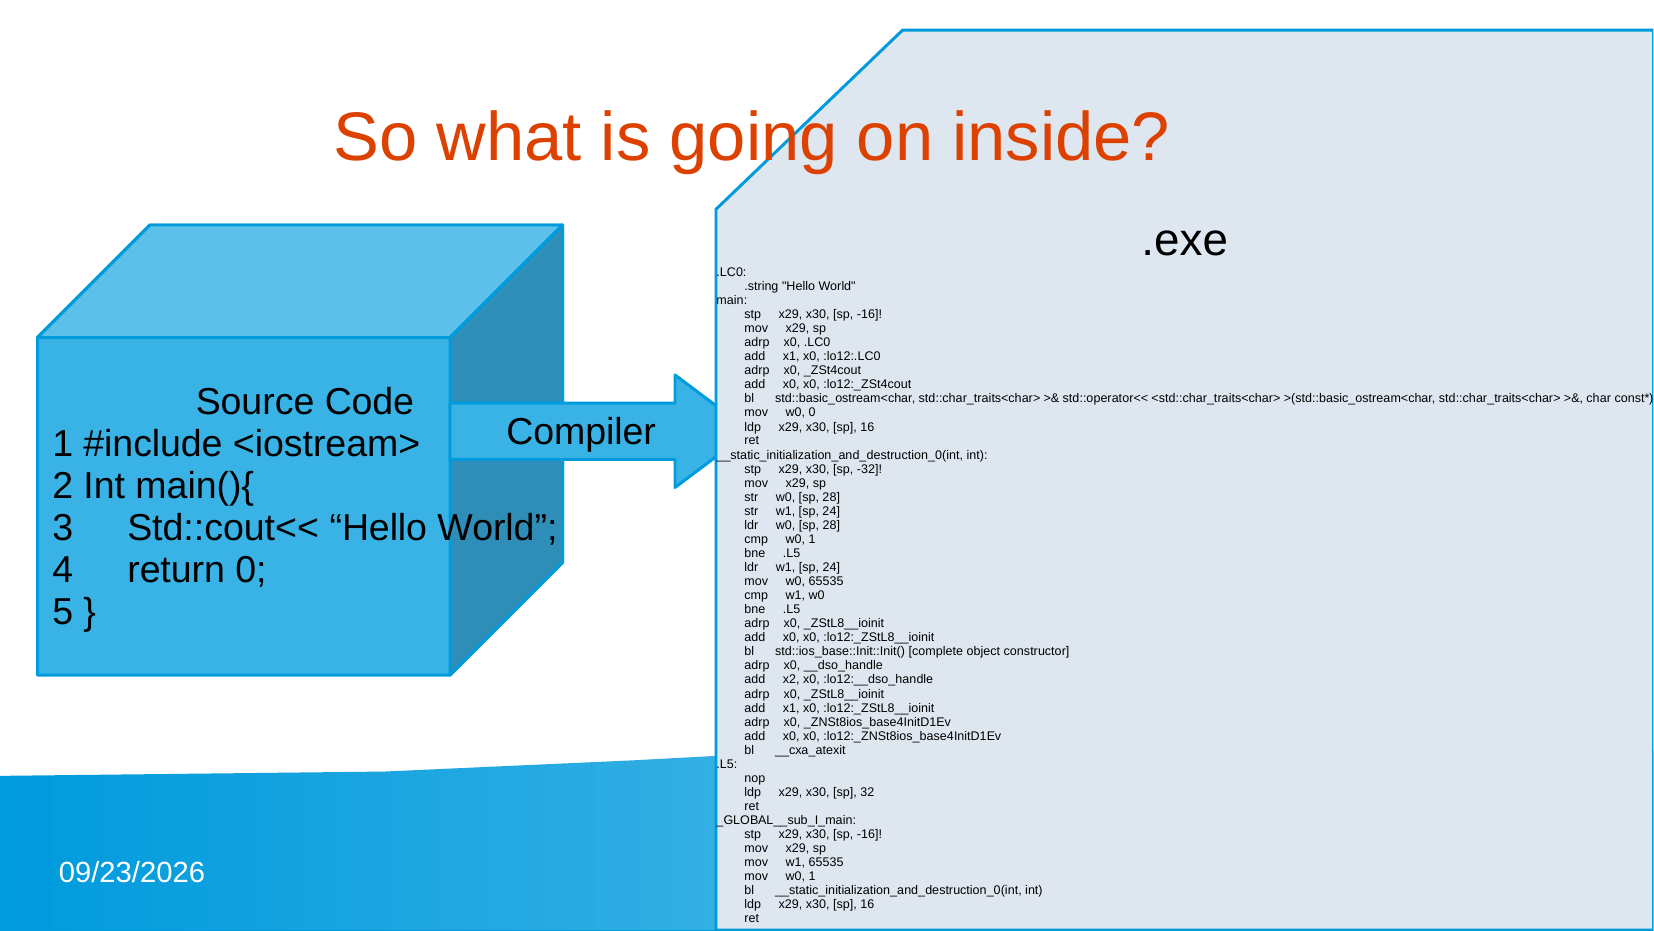

.exe
.LC0:
 .string "Hello World"
main:
 stp x29, x30, [sp, -16]!
 mov x29, sp
 adrp x0, .LC0
 add x1, x0, :lo12:.LC0
 adrp x0, _ZSt4cout
 add x0, x0, :lo12:_ZSt4cout
 bl std::basic_ostream<char, std::char_traits<char> >& std::operator<< <std::char_traits<char> >(std::basic_ostream<char, std::char_traits<char> >&, char const*)
 mov w0, 0
 ldp x29, x30, [sp], 16
 ret
__static_initialization_and_destruction_0(int, int):
 stp x29, x30, [sp, -32]!
 mov x29, sp
 str w0, [sp, 28]
 str w1, [sp, 24]
 ldr w0, [sp, 28]
 cmp w0, 1
 bne .L5
 ldr w1, [sp, 24]
 mov w0, 65535
 cmp w1, w0
 bne .L5
 adrp x0, _ZStL8__ioinit
 add x0, x0, :lo12:_ZStL8__ioinit
 bl std::ios_base::Init::Init() [complete object constructor]
 adrp x0, __dso_handle
 add x2, x0, :lo12:__dso_handle
 adrp x0, _ZStL8__ioinit
 add x1, x0, :lo12:_ZStL8__ioinit
 adrp x0, _ZNSt8ios_base4InitD1Ev
 add x0, x0, :lo12:_ZNSt8ios_base4InitD1Ev
 bl __cxa_atexit
.L5:
 nop
 ldp x29, x30, [sp], 32
 ret
_GLOBAL__sub_I_main:
 stp x29, x30, [sp, -16]!
 mov x29, sp
 mov w1, 65535
 mov w0, 1
 bl __static_initialization_and_destruction_0(int, int)
 ldp x29, x30, [sp], 16
 ret
# So what is going on inside?
Source Code
1 #include <iostream>
2 Int main(){
3	Std::cout<< “Hello World”;
4 	return 0;
5 }
Compiler